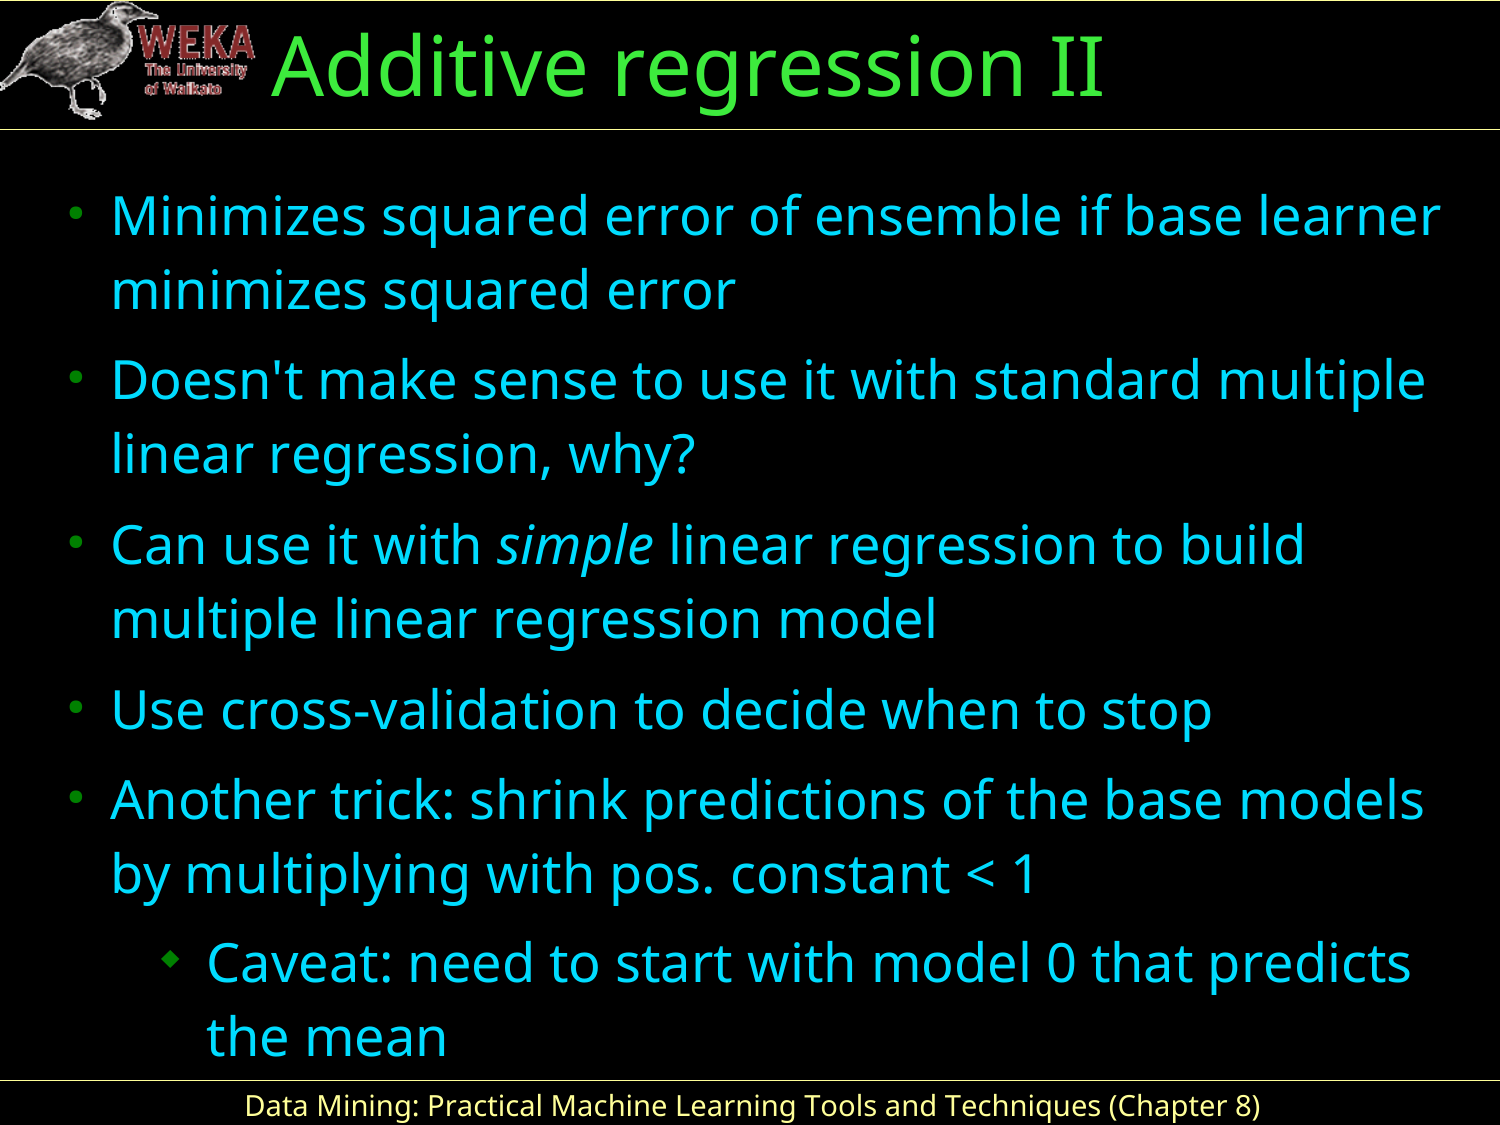

# Additive regression II
Minimizes squared error of ensemble if base learner minimizes squared error
Doesn't make sense to use it with standard multiple linear regression, why?
Can use it with simple linear regression to build multiple linear regression model
Use cross-validation to decide when to stop
Another trick: shrink predictions of the base models by multiplying with pos. constant < 1
Caveat: need to start with model 0 that predicts the mean
Data Mining: Practical Machine Learning Tools and Techniques (Chapter 8)